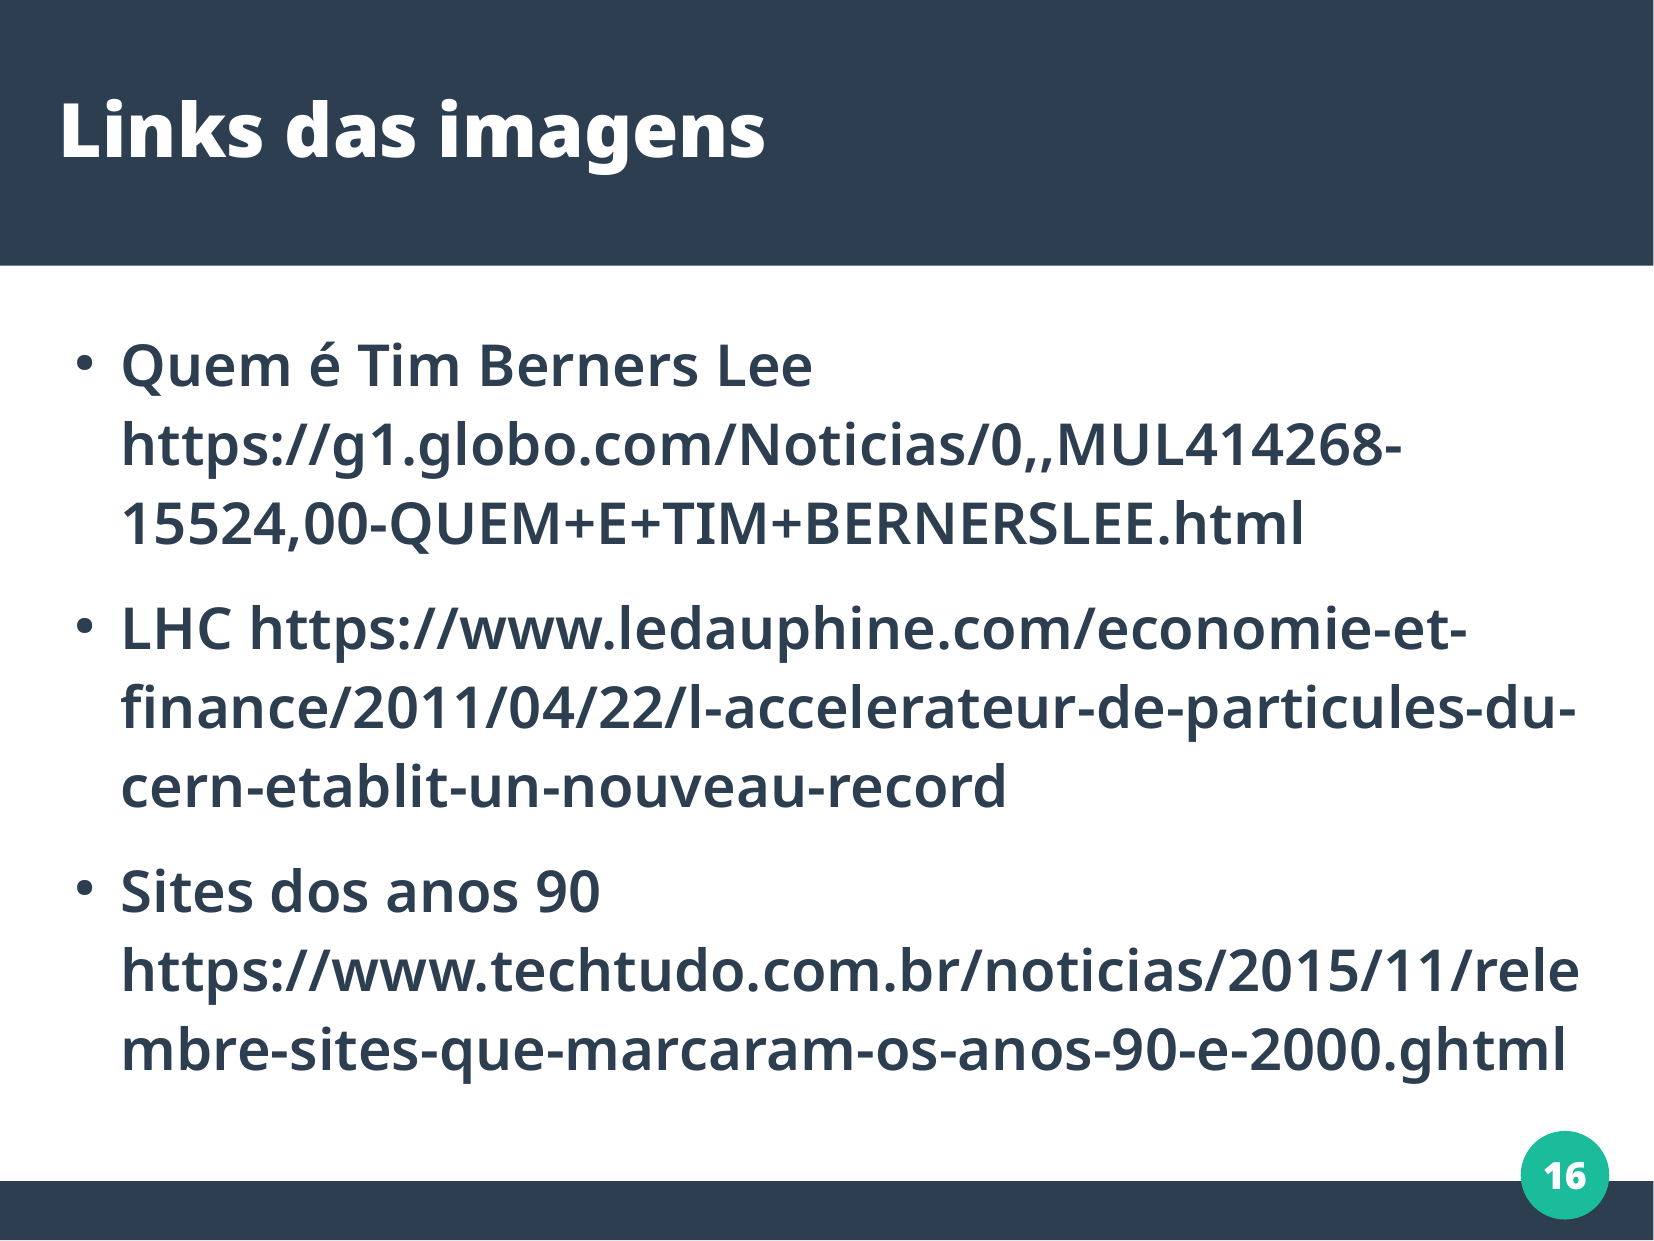

# Links das imagens
Quem é Tim Berners Lee https://g1.globo.com/Noticias/0,,MUL414268-15524,00-QUEM+E+TIM+BERNERSLEE.html
LHC https://www.ledauphine.com/economie-et-finance/2011/04/22/l-accelerateur-de-particules-du-cern-etablit-un-nouveau-record
Sites dos anos 90 https://www.techtudo.com.br/noticias/2015/11/relembre-sites-que-marcaram-os-anos-90-e-2000.ghtml
16